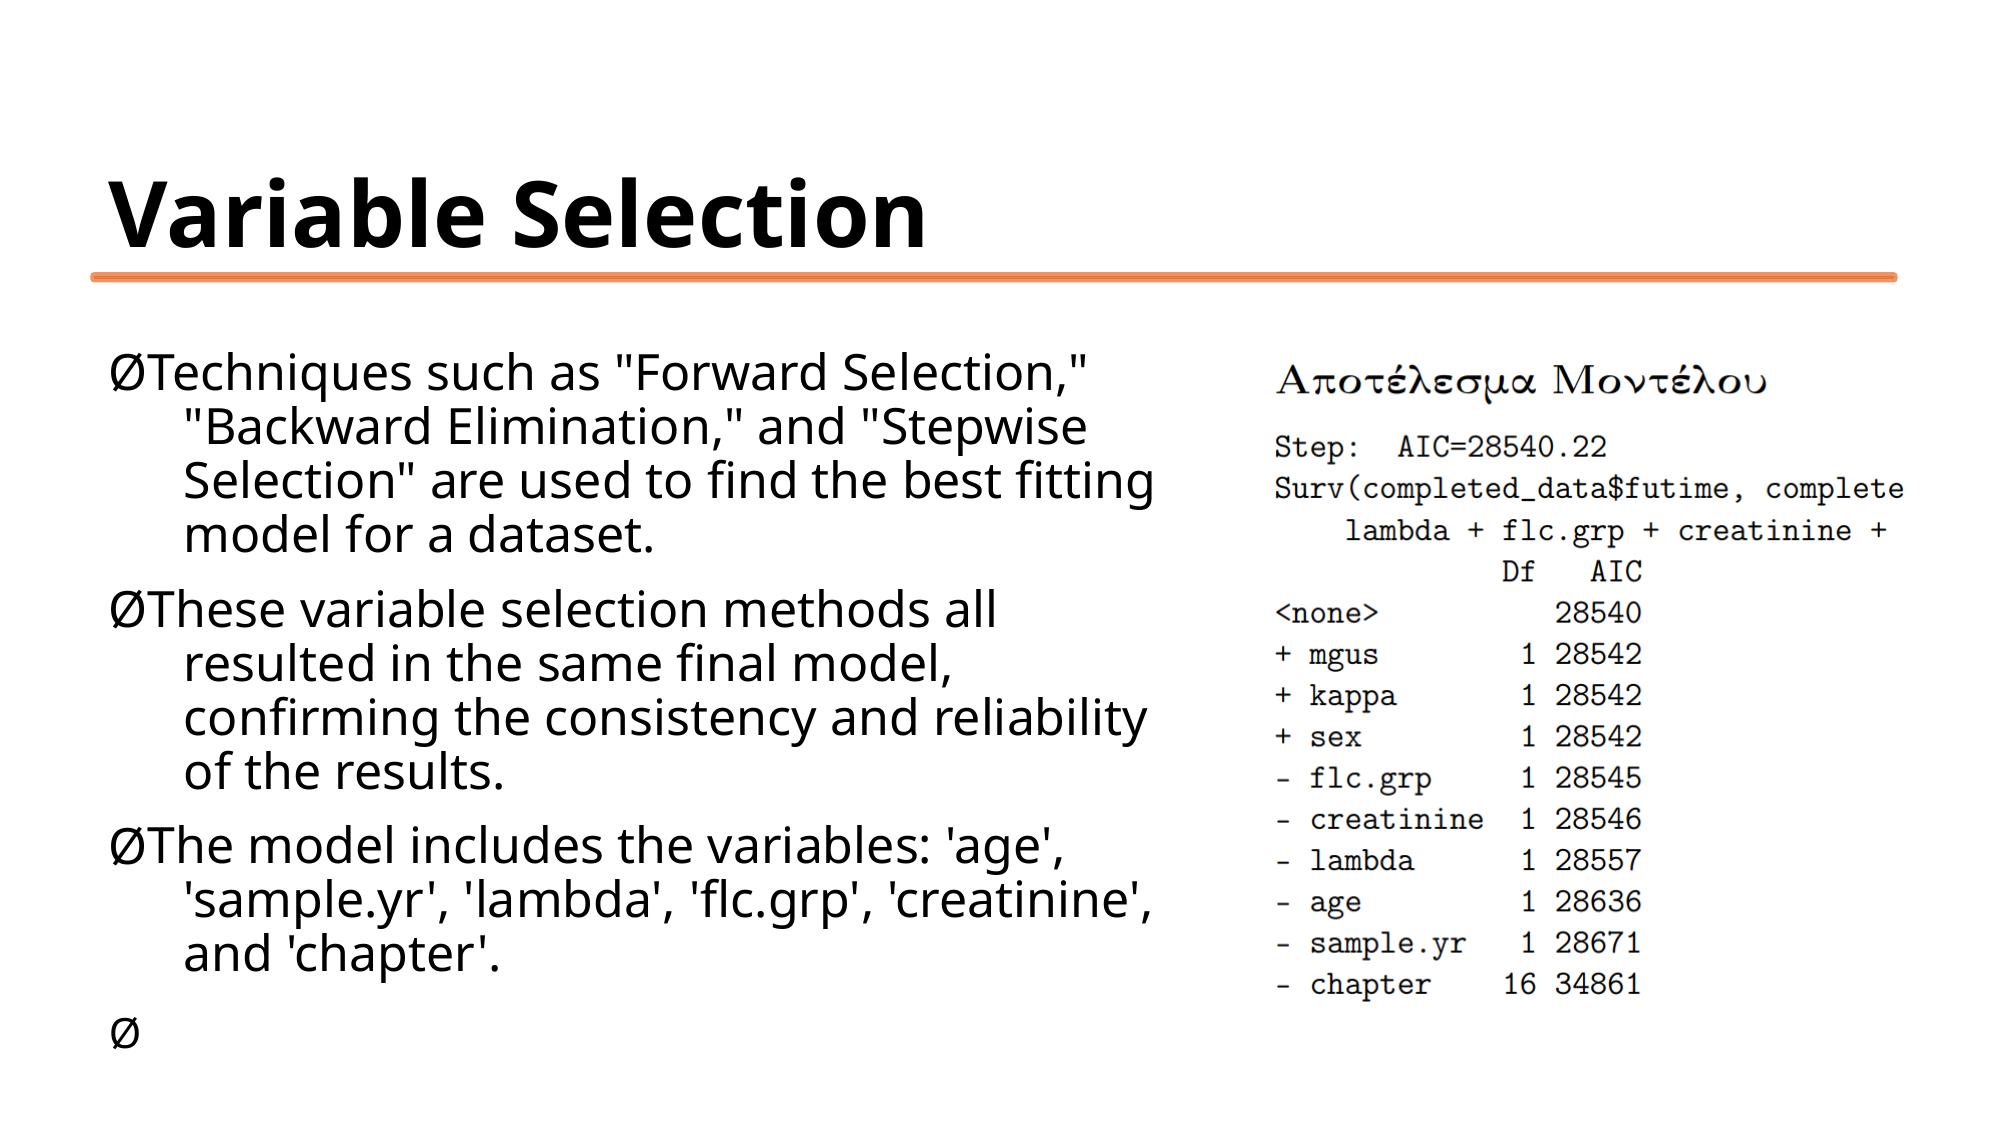

# Variable Selection
Techniques such as "Forward Selection," "Backward Elimination," and "Stepwise Selection" are used to find the best fitting model for a dataset.
These variable selection methods all resulted in the same final model, confirming the consistency and reliability of the results.
The model includes the variables: 'age', 'sample.yr', 'lambda', 'flc.grp', 'creatinine', and 'chapter'.